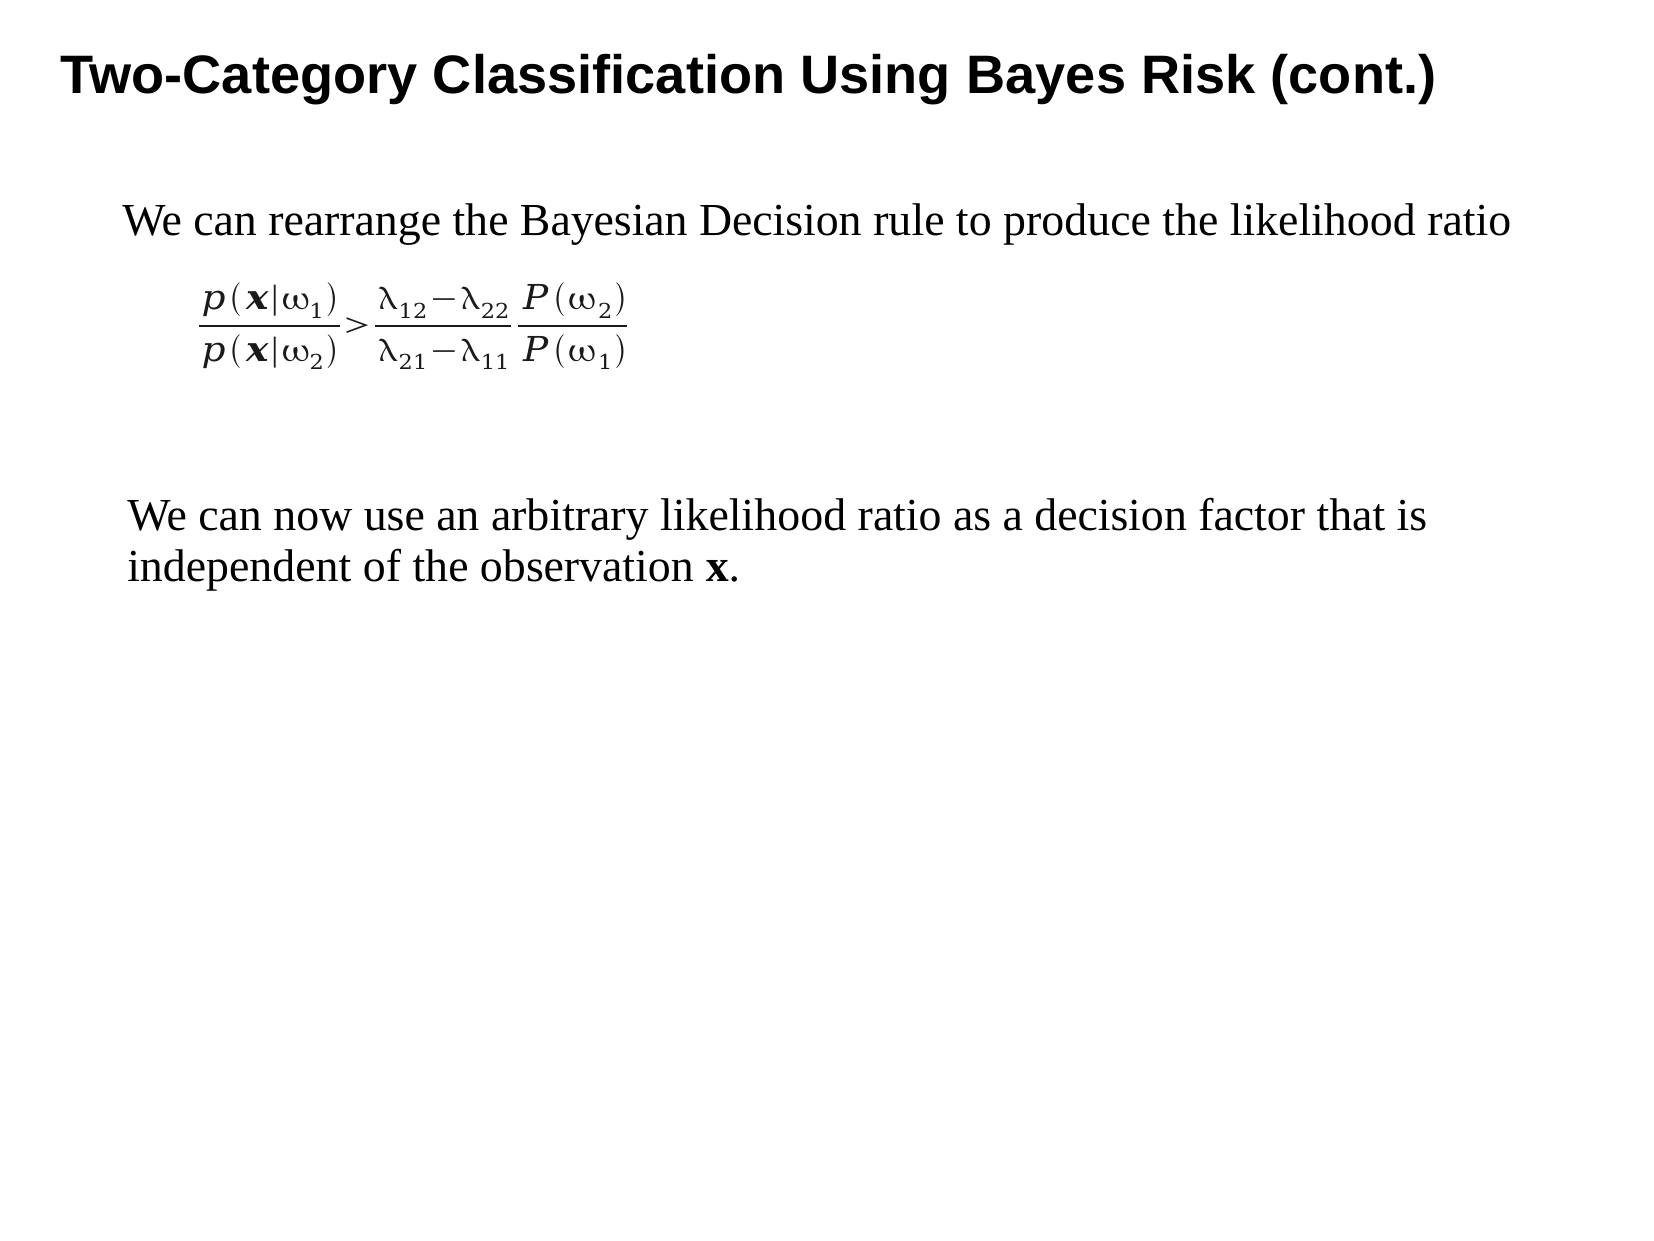

Two-Category Classification Using Bayes Risk (cont.)
We can rearrange the Bayesian Decision rule to produce the likelihood ratio
We can now use an arbitrary likelihood ratio as a decision factor that is
independent of the observation x.